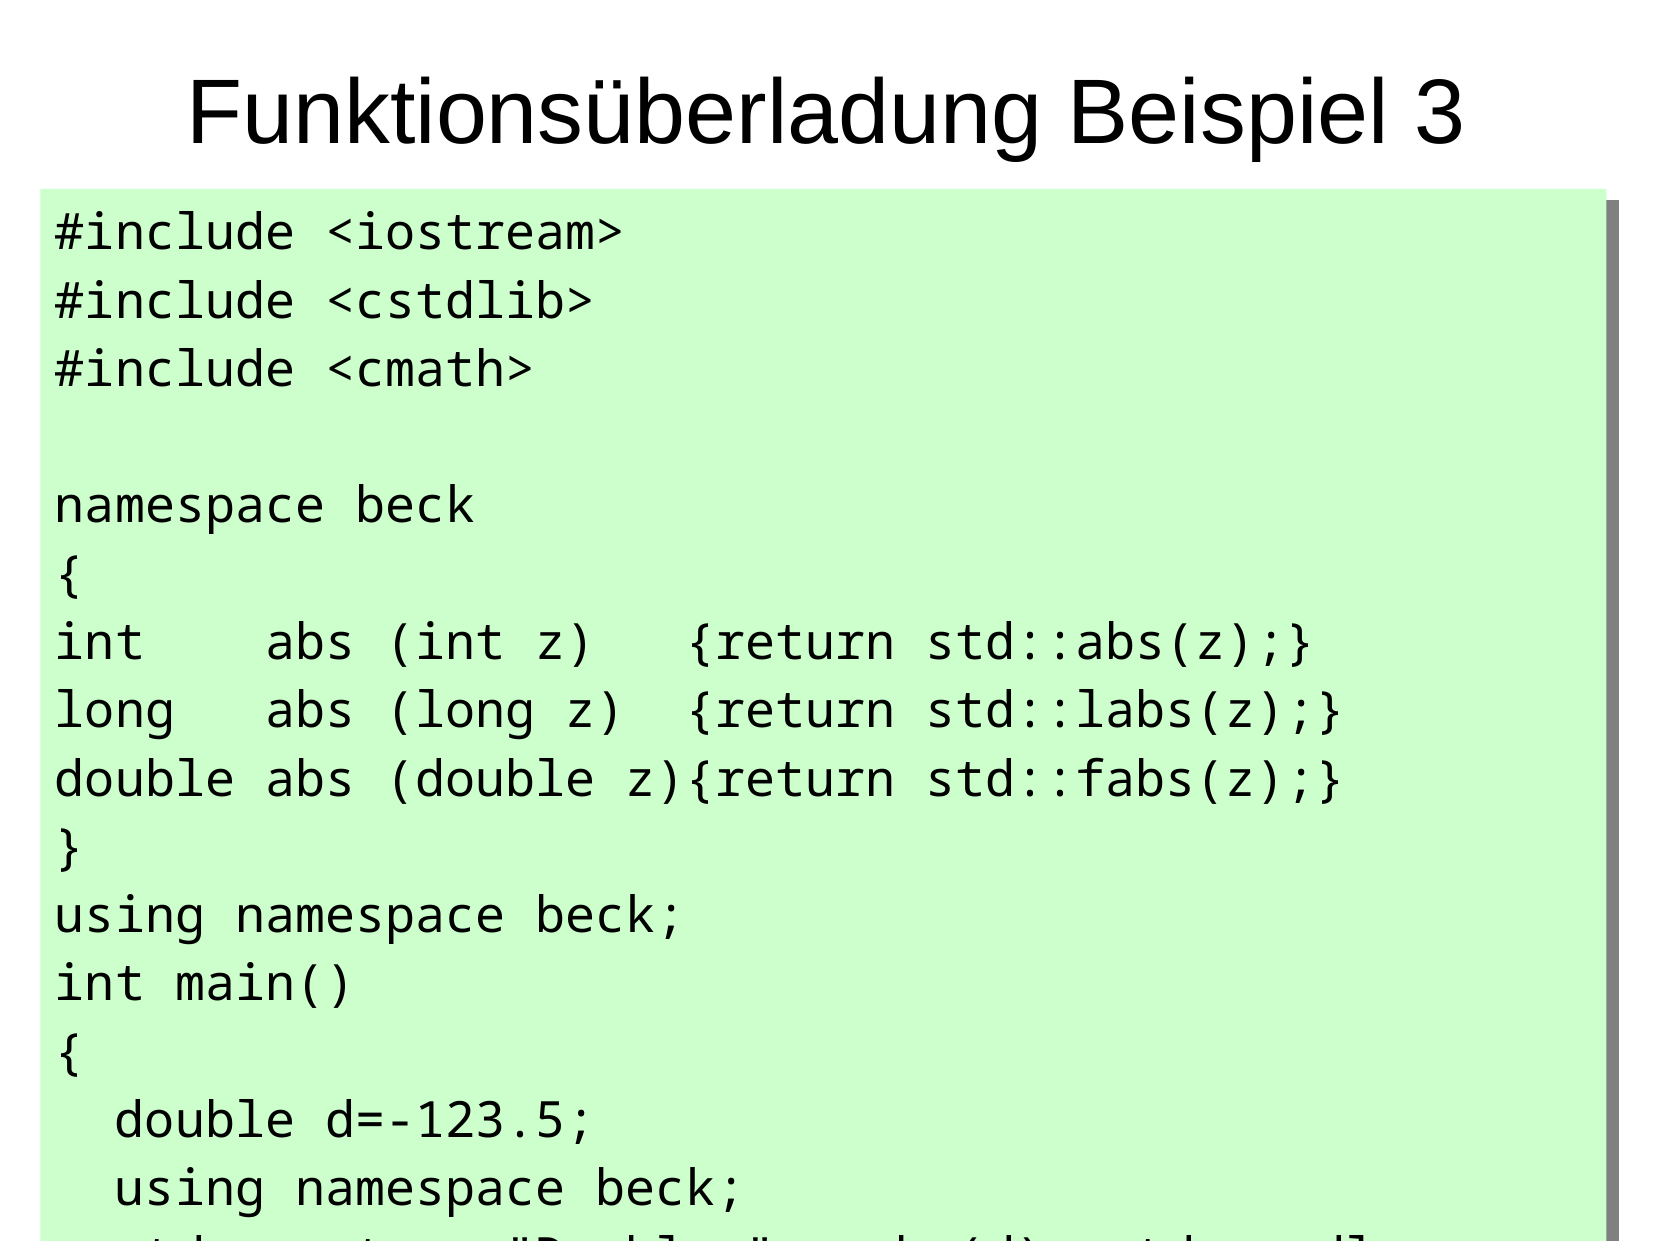

# Funktionsüberladung Beispiel 3
#include <iostream>
#include <cstdlib>
#include <cmath>
namespace beck
{
int abs (int z) {return std::abs(z);}
long abs (long z) {return std::labs(z);}
double abs (double z){return std::fabs(z);}
}
using namespace beck;
int main()
{
 double d=-123.5;
 using namespace beck;
 std::cout << "Double:" <<abs(d)<<std::endl;
}
12